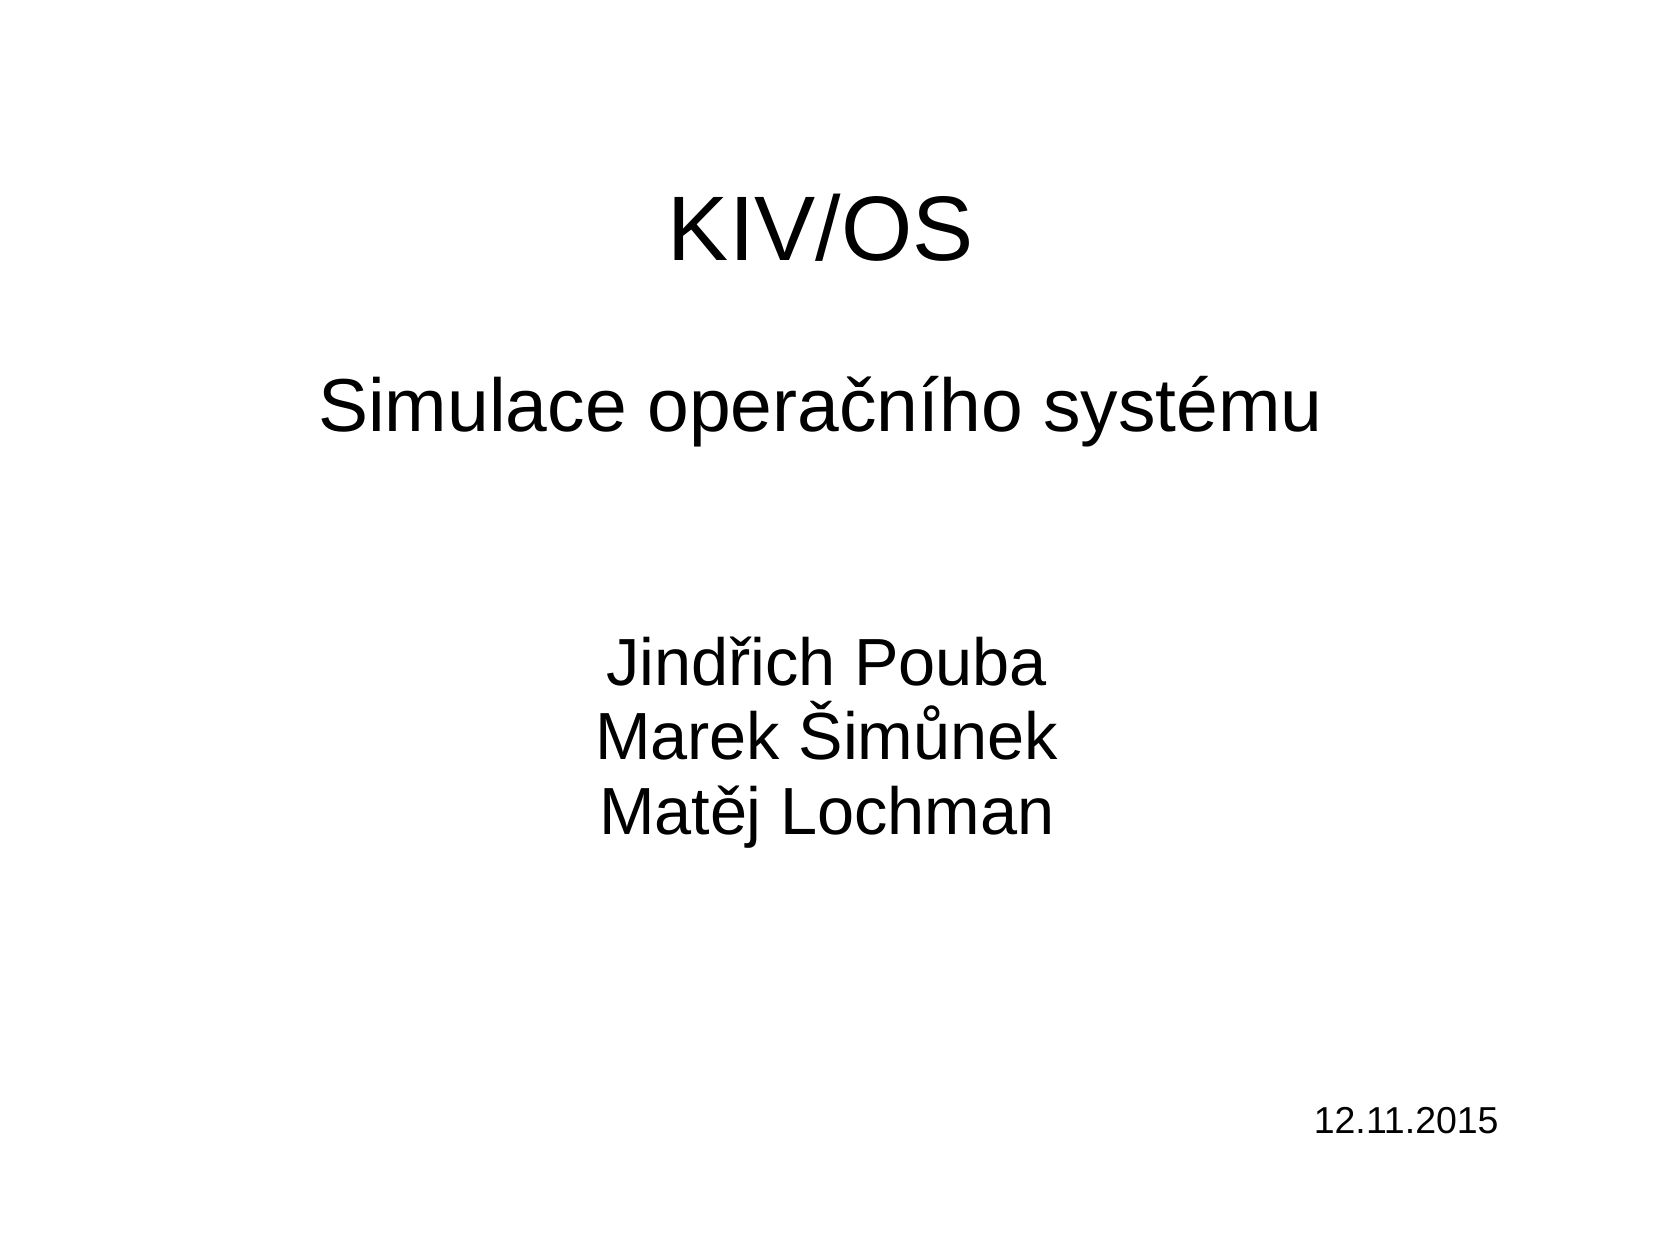

# KIV/OS Simulace operačního systému
Jindřich Pouba
Marek Šimůnek
Matěj Lochman
12.11.2015